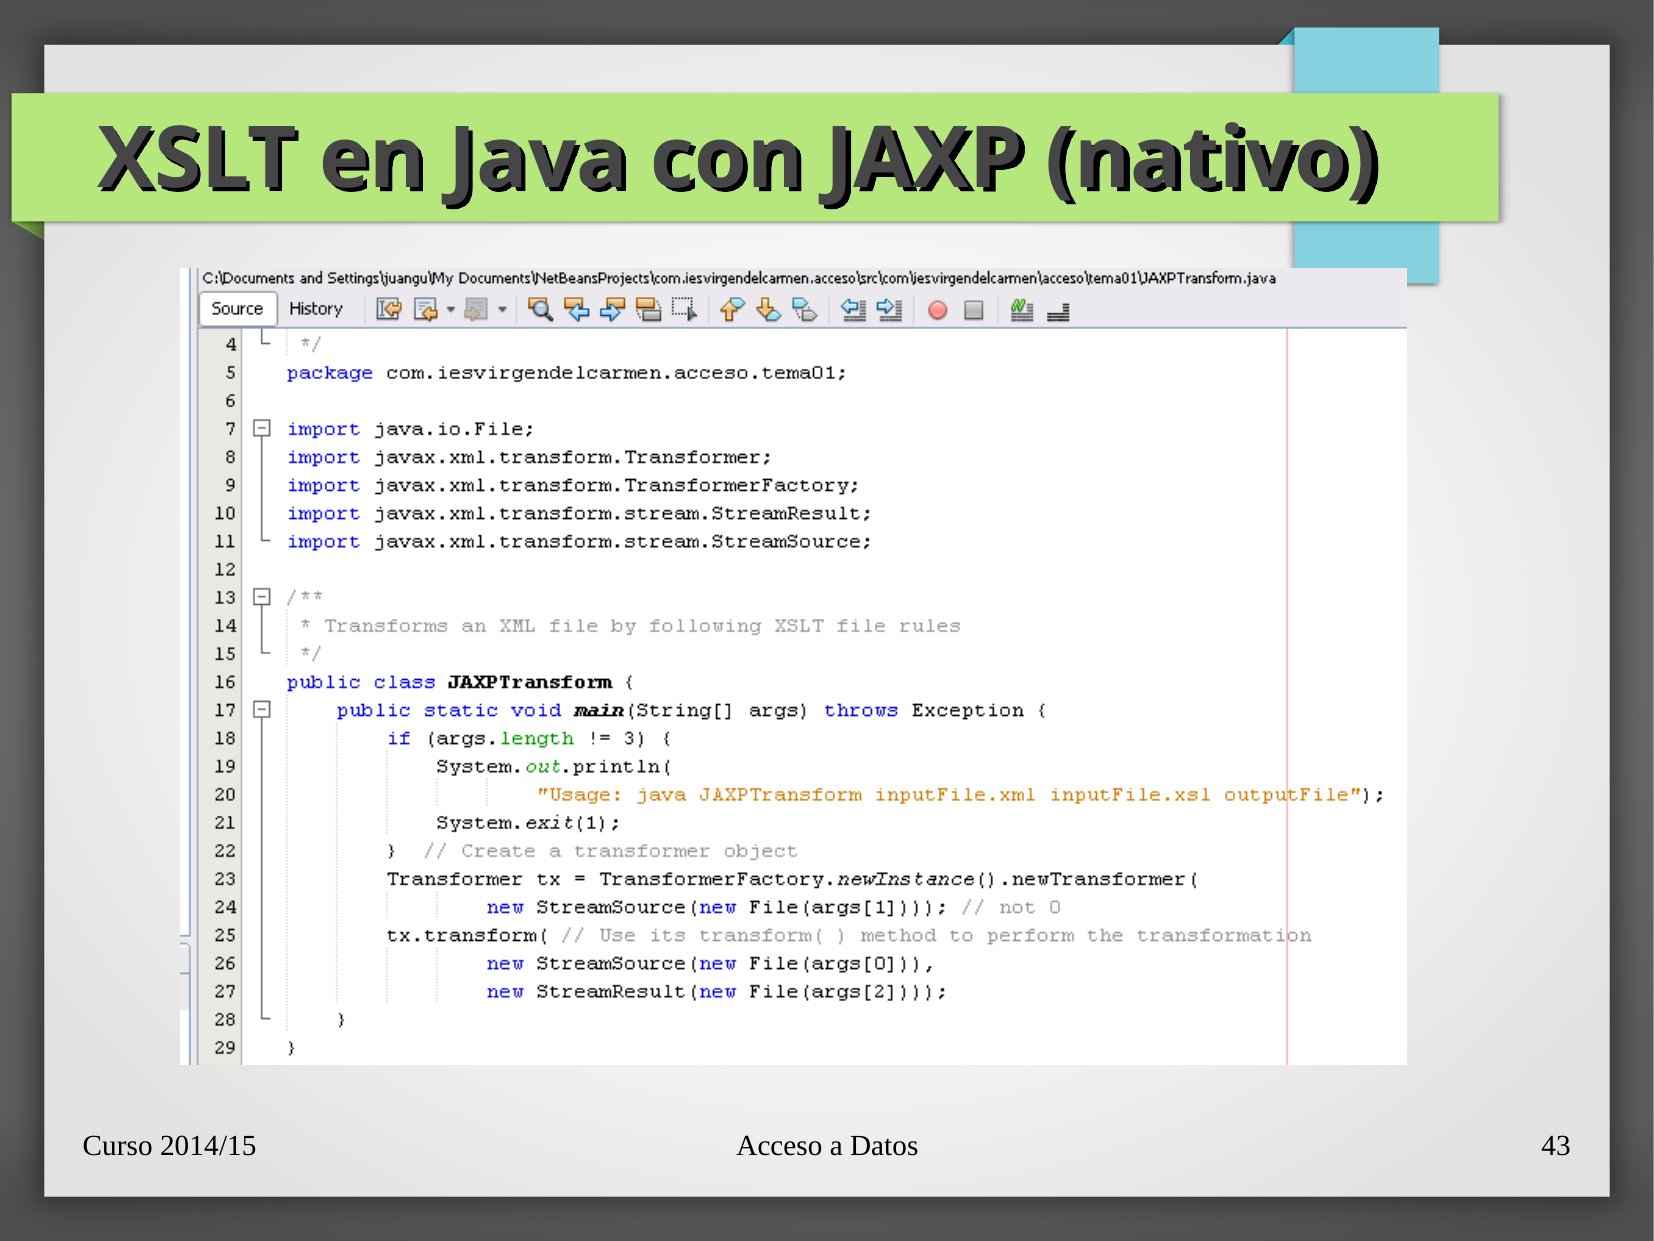

# XSLT en Java con JAXP (nativo)
Curso 2014/15
Acceso a Datos
43